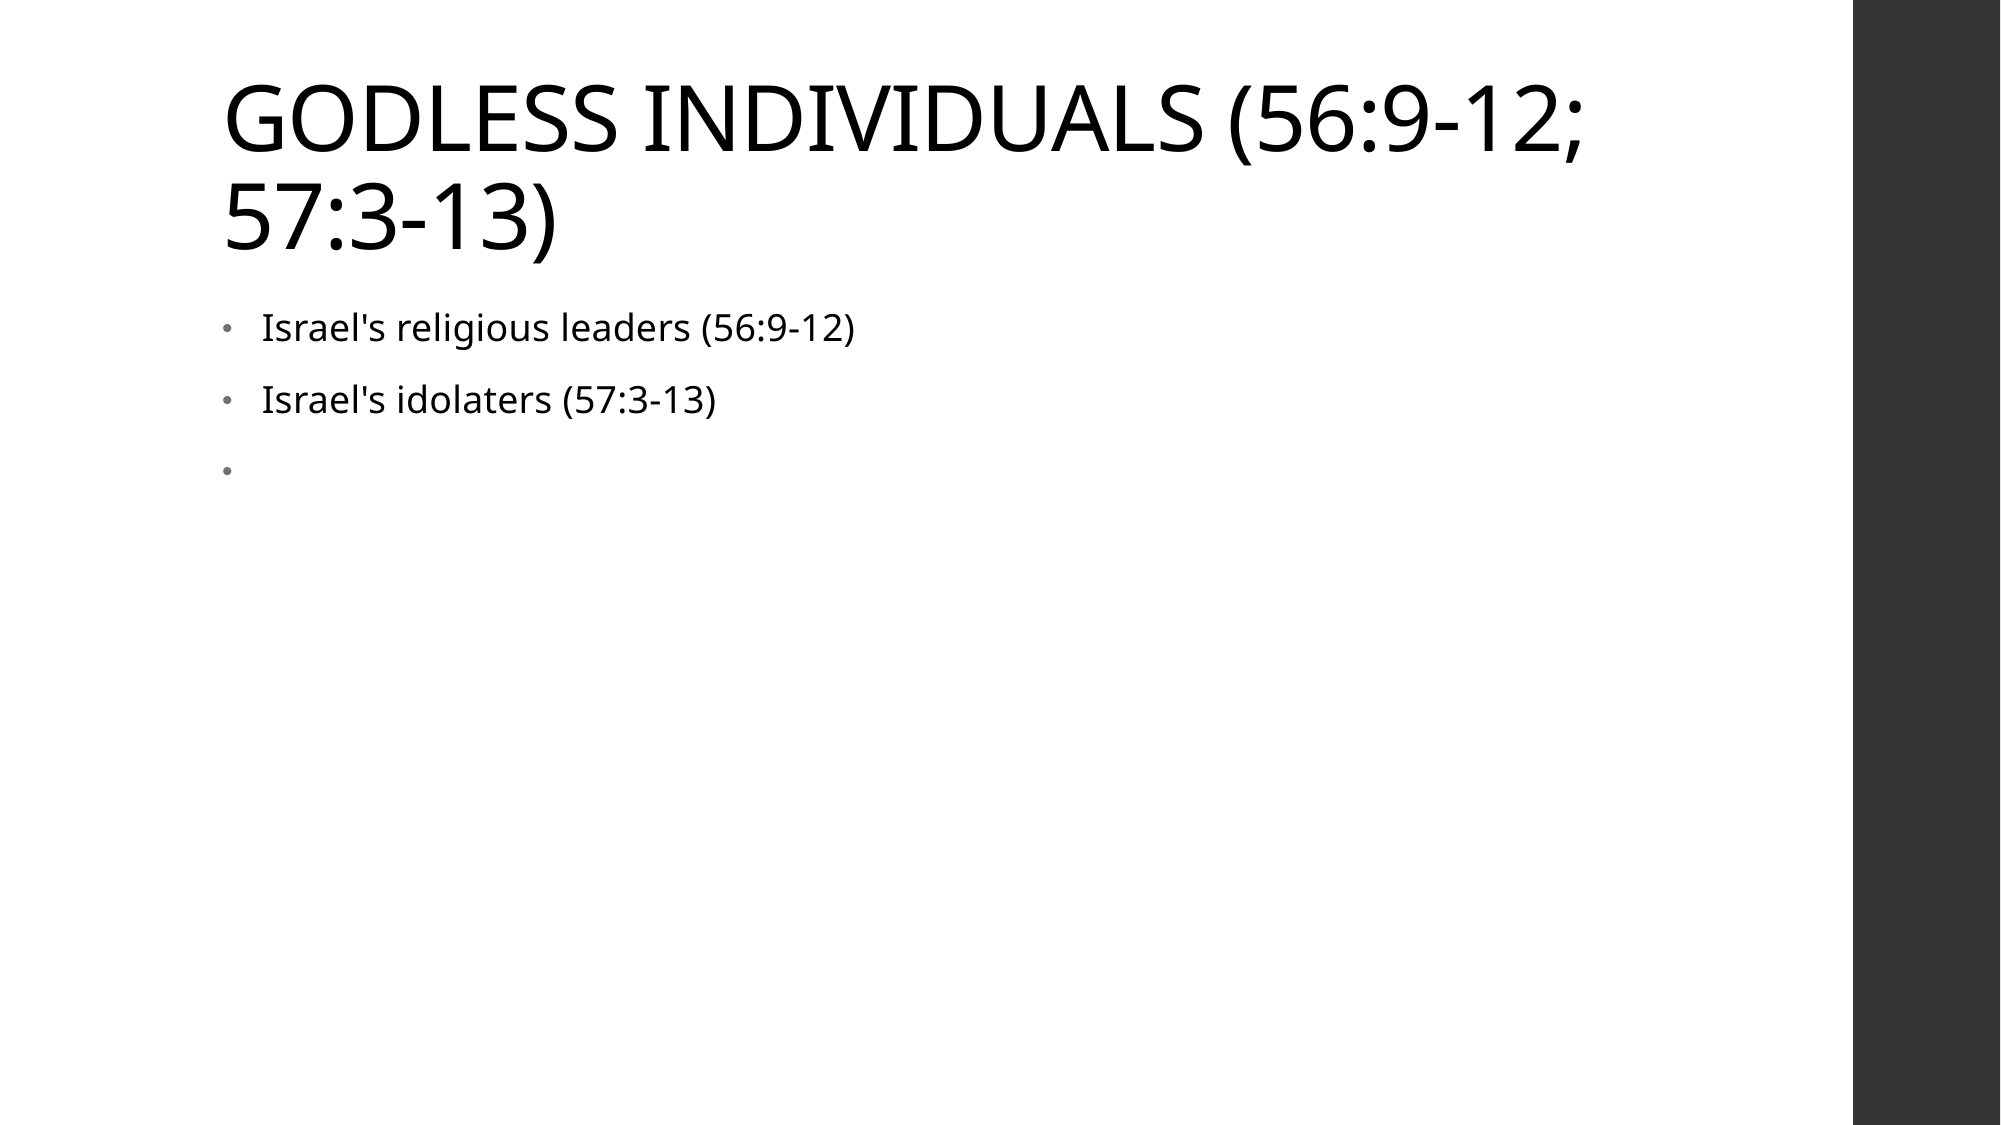

# GODLESS INDIVIDUALS (56:9-12; 57:3-13)
 Israel's religious leaders (56:9-12)
 Israel's idolaters (57:3-13)